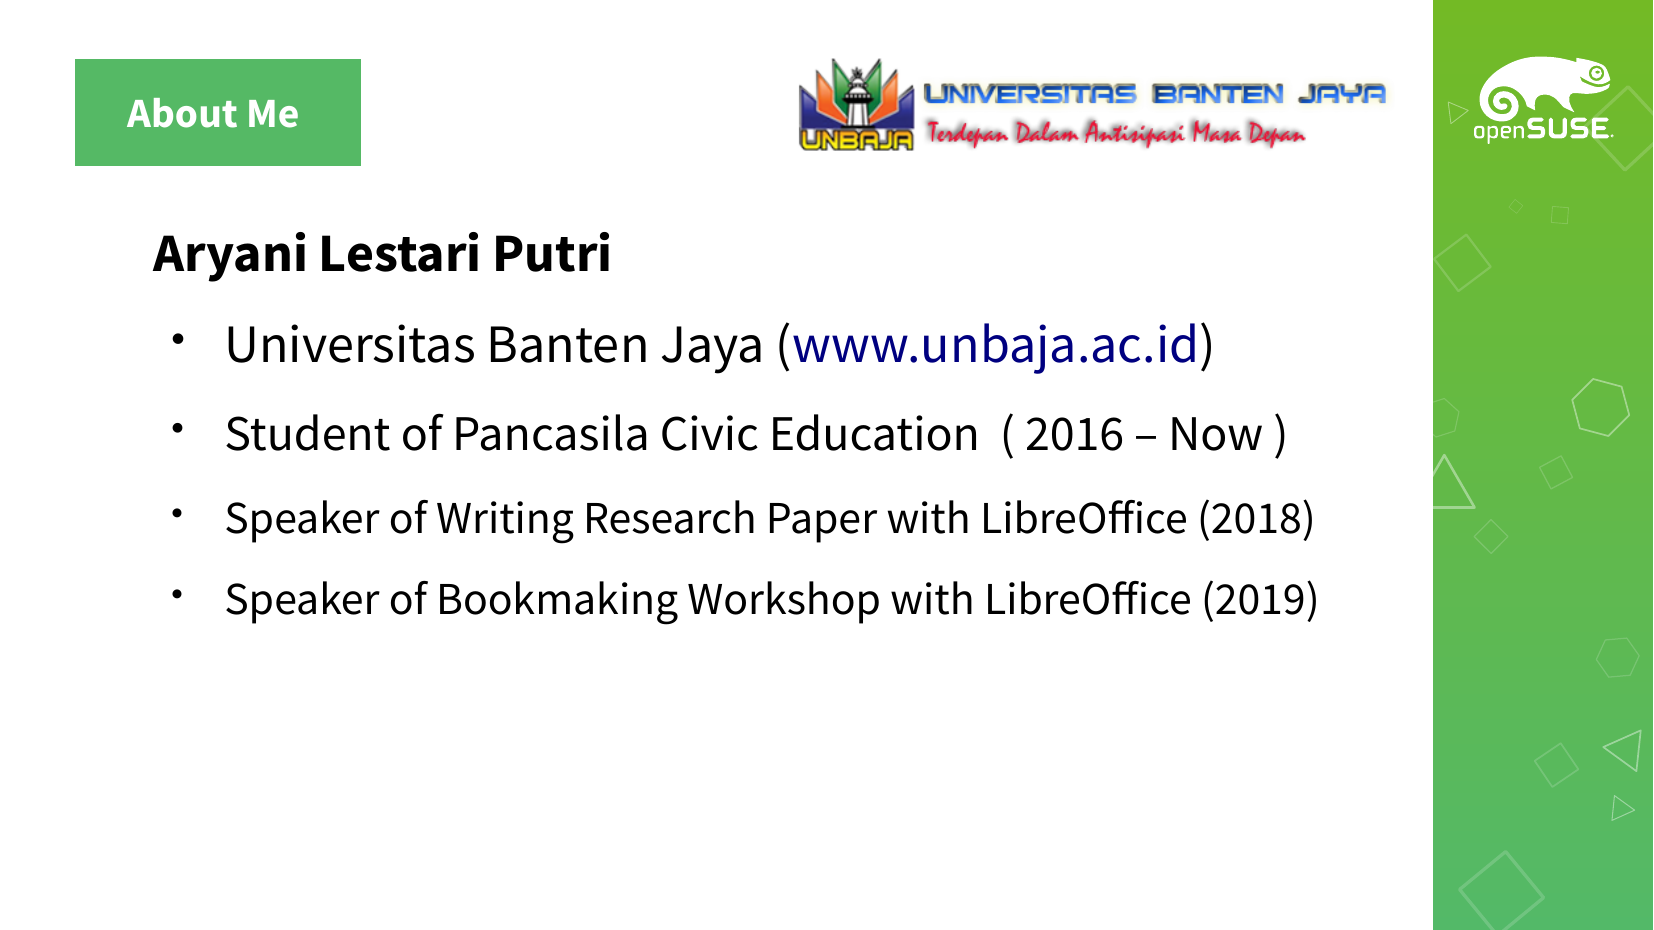

About Me
# Aryani Lestari Putri
Universitas Banten Jaya (www.unbaja.ac.id)
Student of Pancasila Civic Education ( 2016 – Now )
Speaker of Writing Research Paper with LibreOffice (2018)
Speaker of Bookmaking Workshop with LibreOffice (2019)